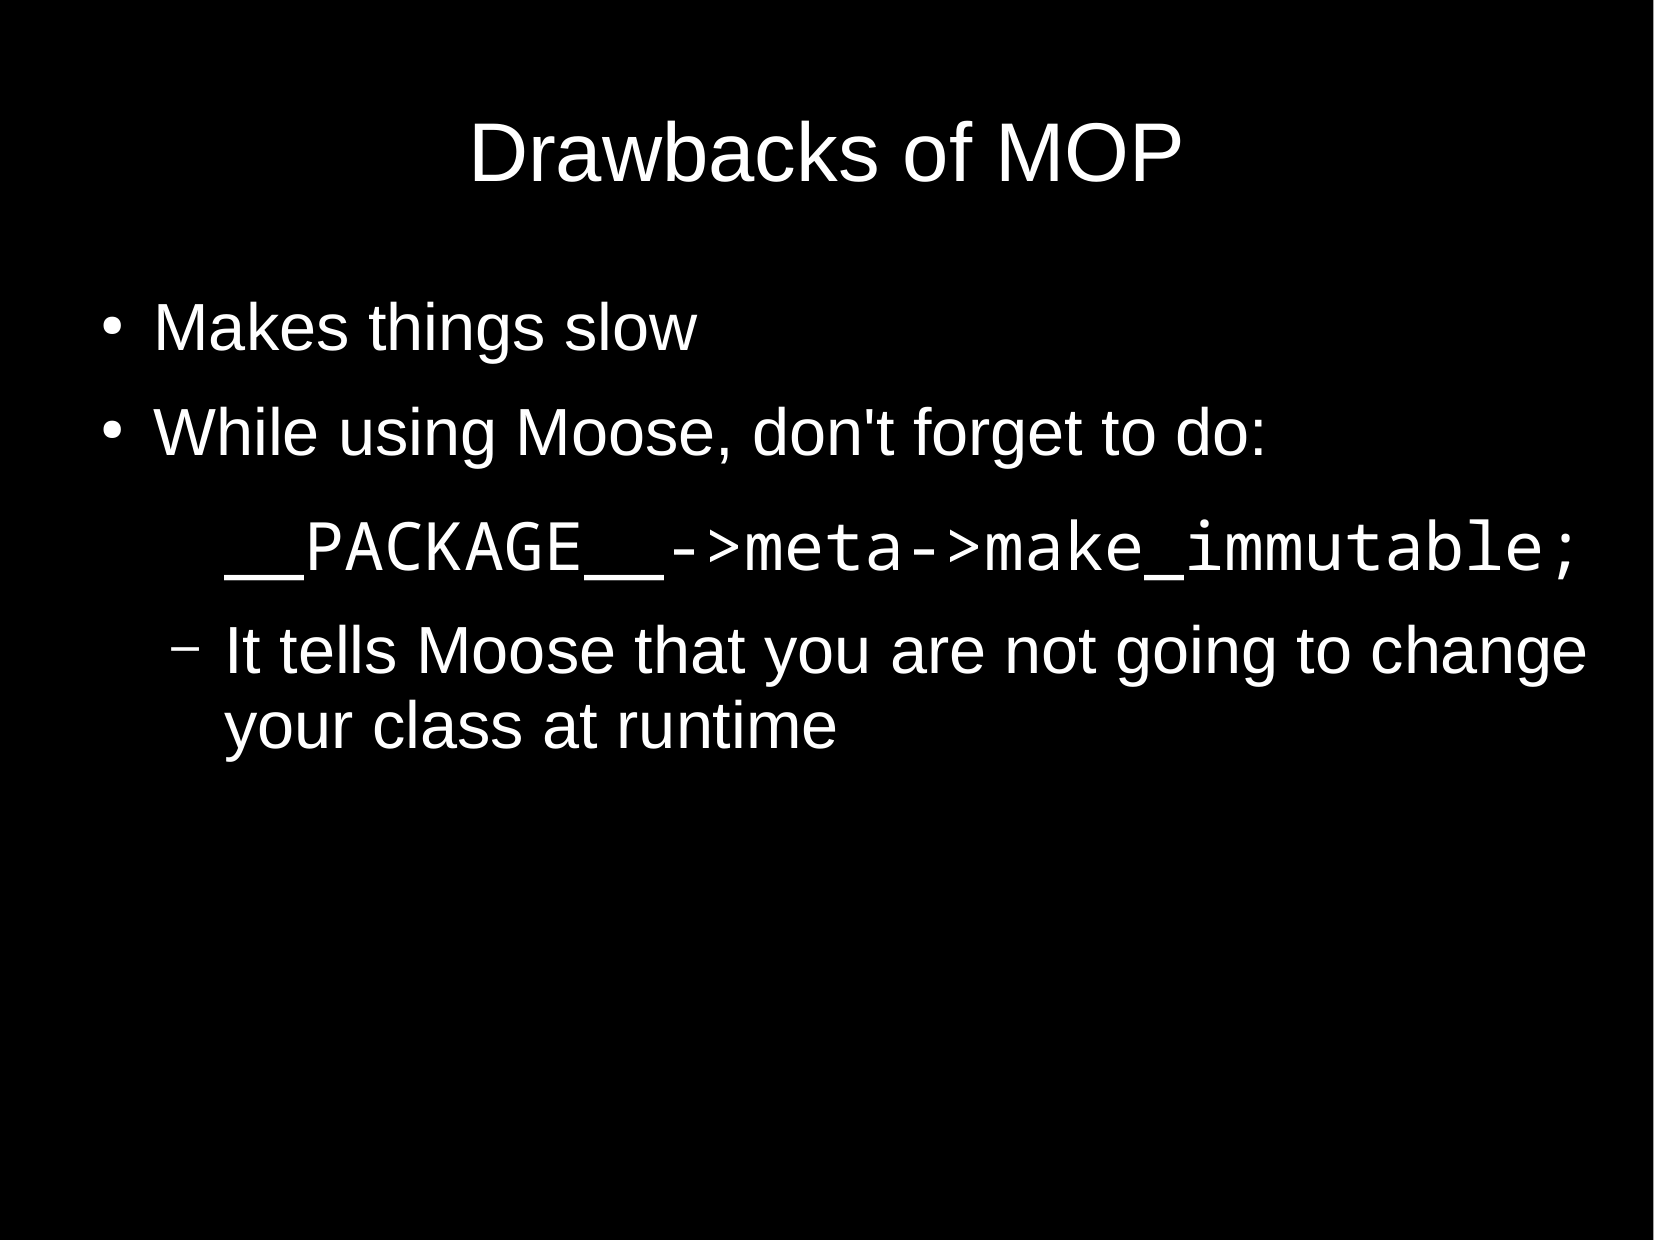

# Drawbacks of MOP
Makes things slow
While using Moose, don't forget to do:
__PACKAGE__->meta->make_immutable;
It tells Moose that you are not going to change your class at runtime